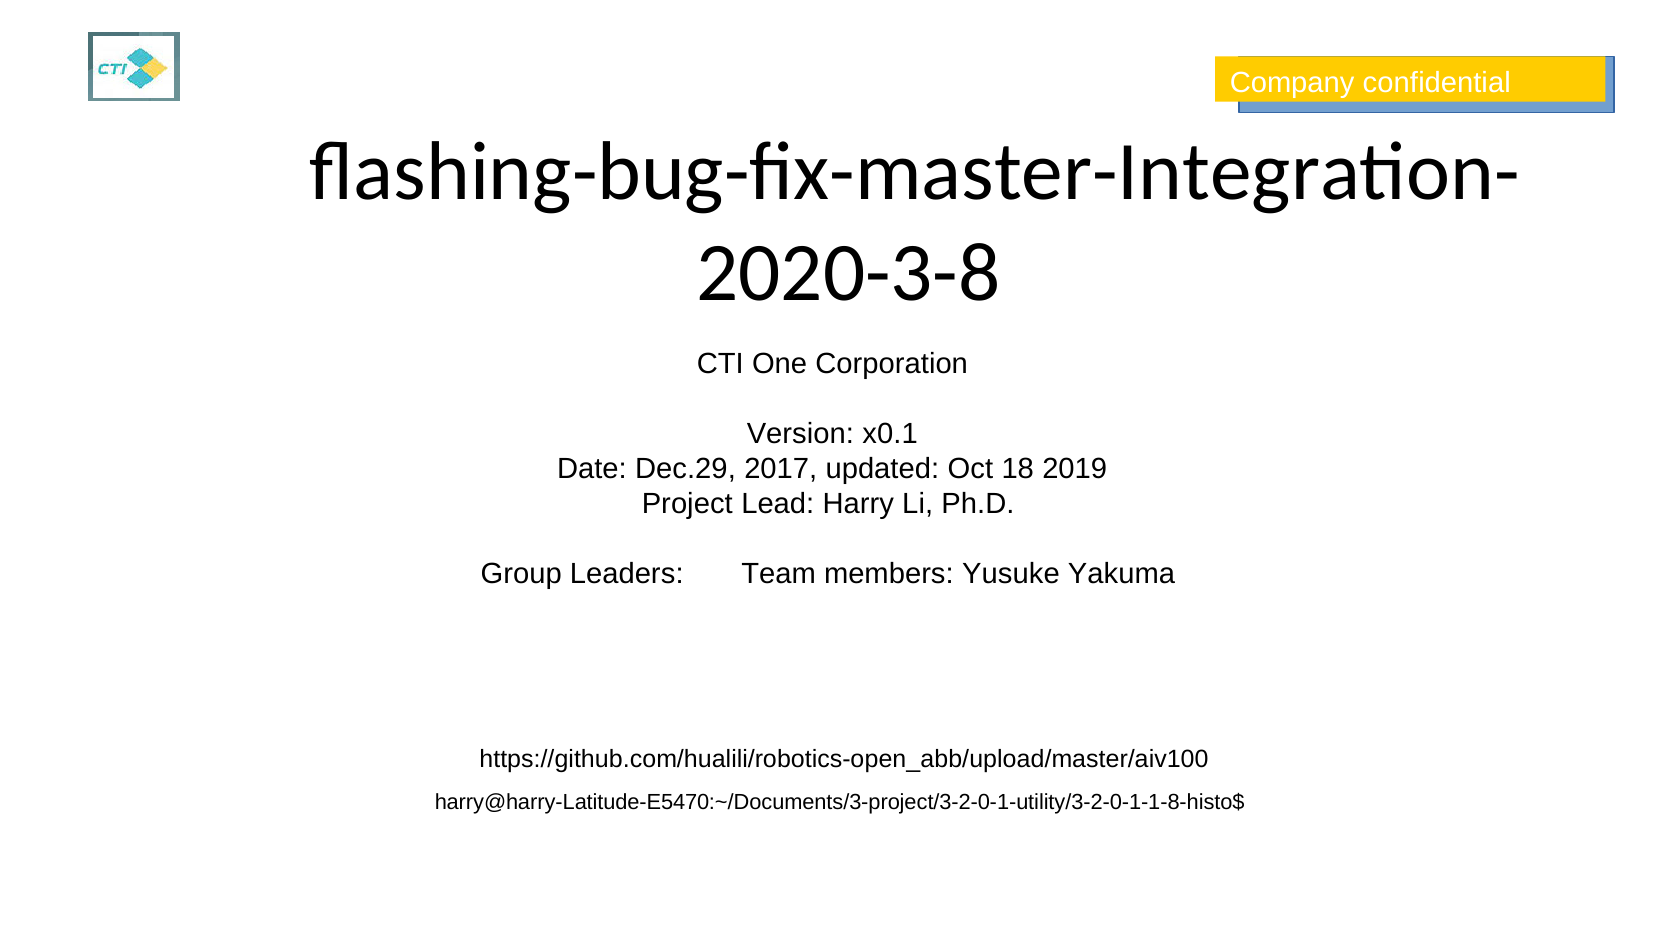

Company confidential
# flashing-bug-fix-master-Integration-2020-3-8
CTI One Corporation
Version: x0.1
Date: Dec.29, 2017, updated: Oct 18 2019
Project Lead: Harry Li, Ph.D.
Group Leaders: Team members: Yusuke Yakuma
https://github.com/hualili/robotics-open_abb/upload/master/aiv100
harry@harry-Latitude-E5470:~/Documents/3-project/3-2-0-1-utility/3-2-0-1-1-8-histo$